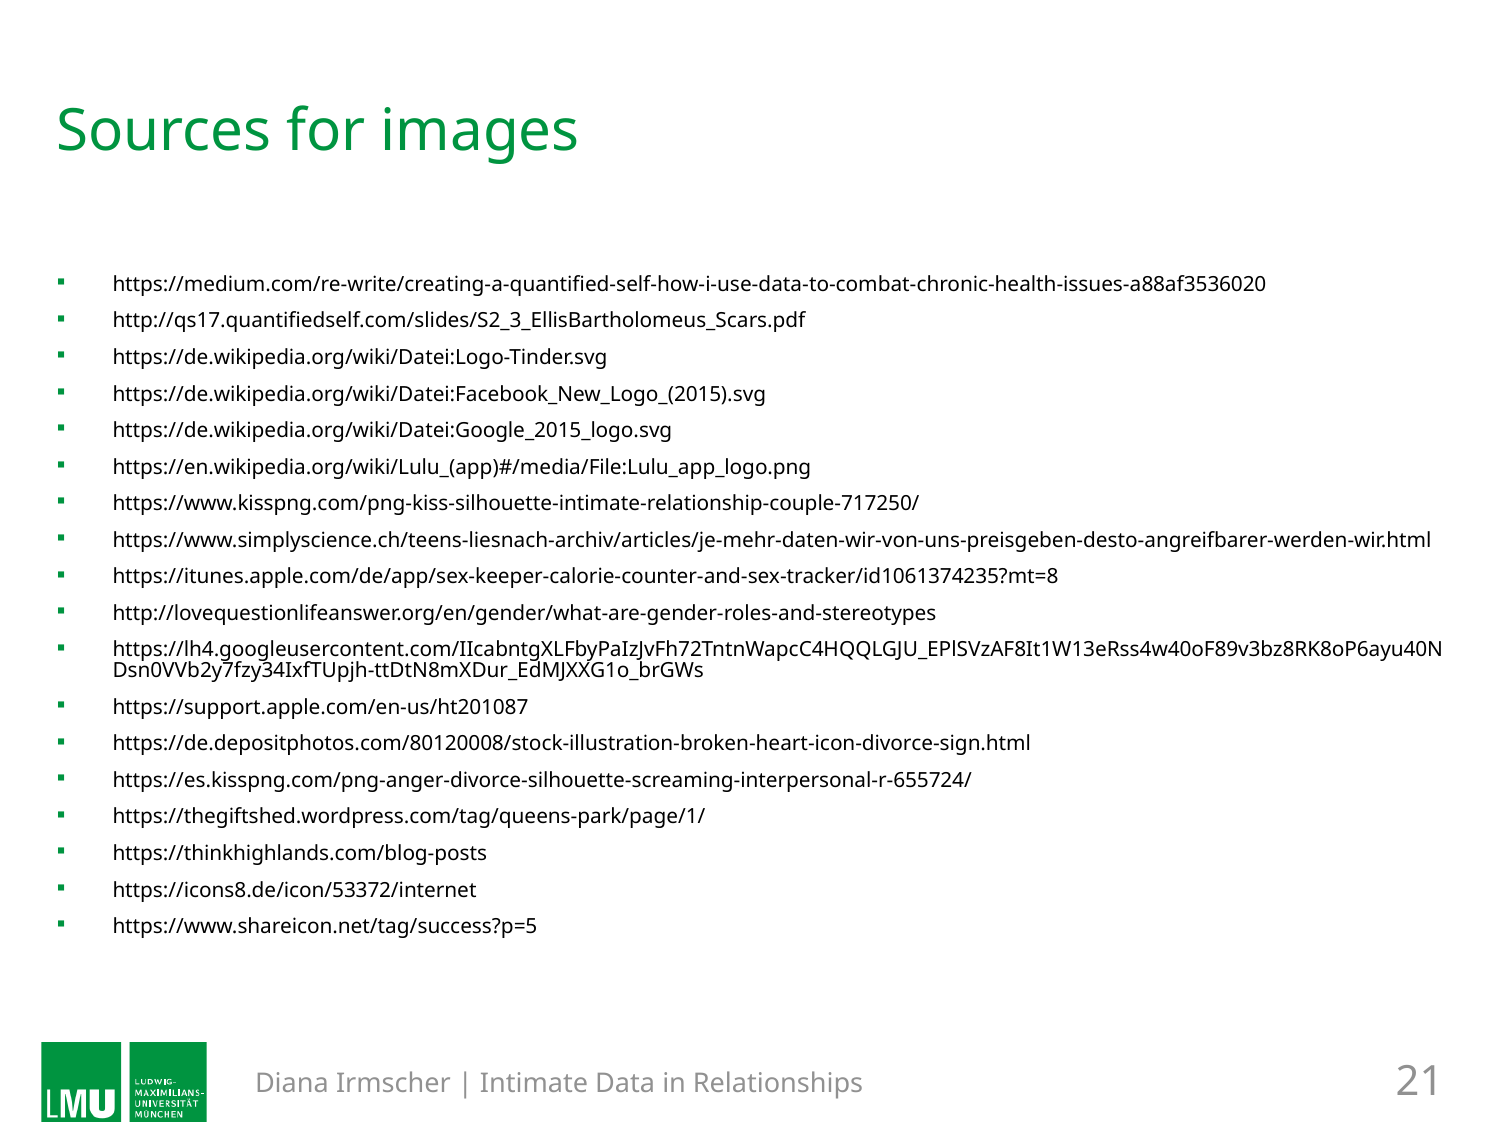

Sources for images
# https://medium.com/re-write/creating-a-quantified-self-how-i-use-data-to-combat-chronic-health-issues-a88af3536020
http://qs17.quantifiedself.com/slides/S2_3_EllisBartholomeus_Scars.pdf
https://de.wikipedia.org/wiki/Datei:Logo-Tinder.svg
https://de.wikipedia.org/wiki/Datei:Facebook_New_Logo_(2015).svg
https://de.wikipedia.org/wiki/Datei:Google_2015_logo.svg
https://en.wikipedia.org/wiki/Lulu_(app)#/media/File:Lulu_app_logo.png
https://www.kisspng.com/png-kiss-silhouette-intimate-relationship-couple-717250/
https://www.simplyscience.ch/teens-liesnach-archiv/articles/je-mehr-daten-wir-von-uns-preisgeben-desto-angreifbarer-werden-wir.html
https://itunes.apple.com/de/app/sex-keeper-calorie-counter-and-sex-tracker/id1061374235?mt=8
http://lovequestionlifeanswer.org/en/gender/what-are-gender-roles-and-stereotypes
https://lh4.googleusercontent.com/IIcabntgXLFbyPaIzJvFh72TntnWapcC4HQQLGJU_EPlSVzAF8It1W13eRss4w40oF89v3bz8RK8oP6ayu40NDsn0VVb2y7fzy34IxfTUpjh-ttDtN8mXDur_EdMJXXG1o_brGWs
https://support.apple.com/en-us/ht201087
https://de.depositphotos.com/80120008/stock-illustration-broken-heart-icon-divorce-sign.html
https://es.kisspng.com/png-anger-divorce-silhouette-screaming-interpersonal-r-655724/
https://thegiftshed.wordpress.com/tag/queens-park/page/1/
https://thinkhighlands.com/blog-posts
https://icons8.de/icon/53372/internet
https://www.shareicon.net/tag/success?p=5
Diana Irmscher | Intimate Data in Relationships